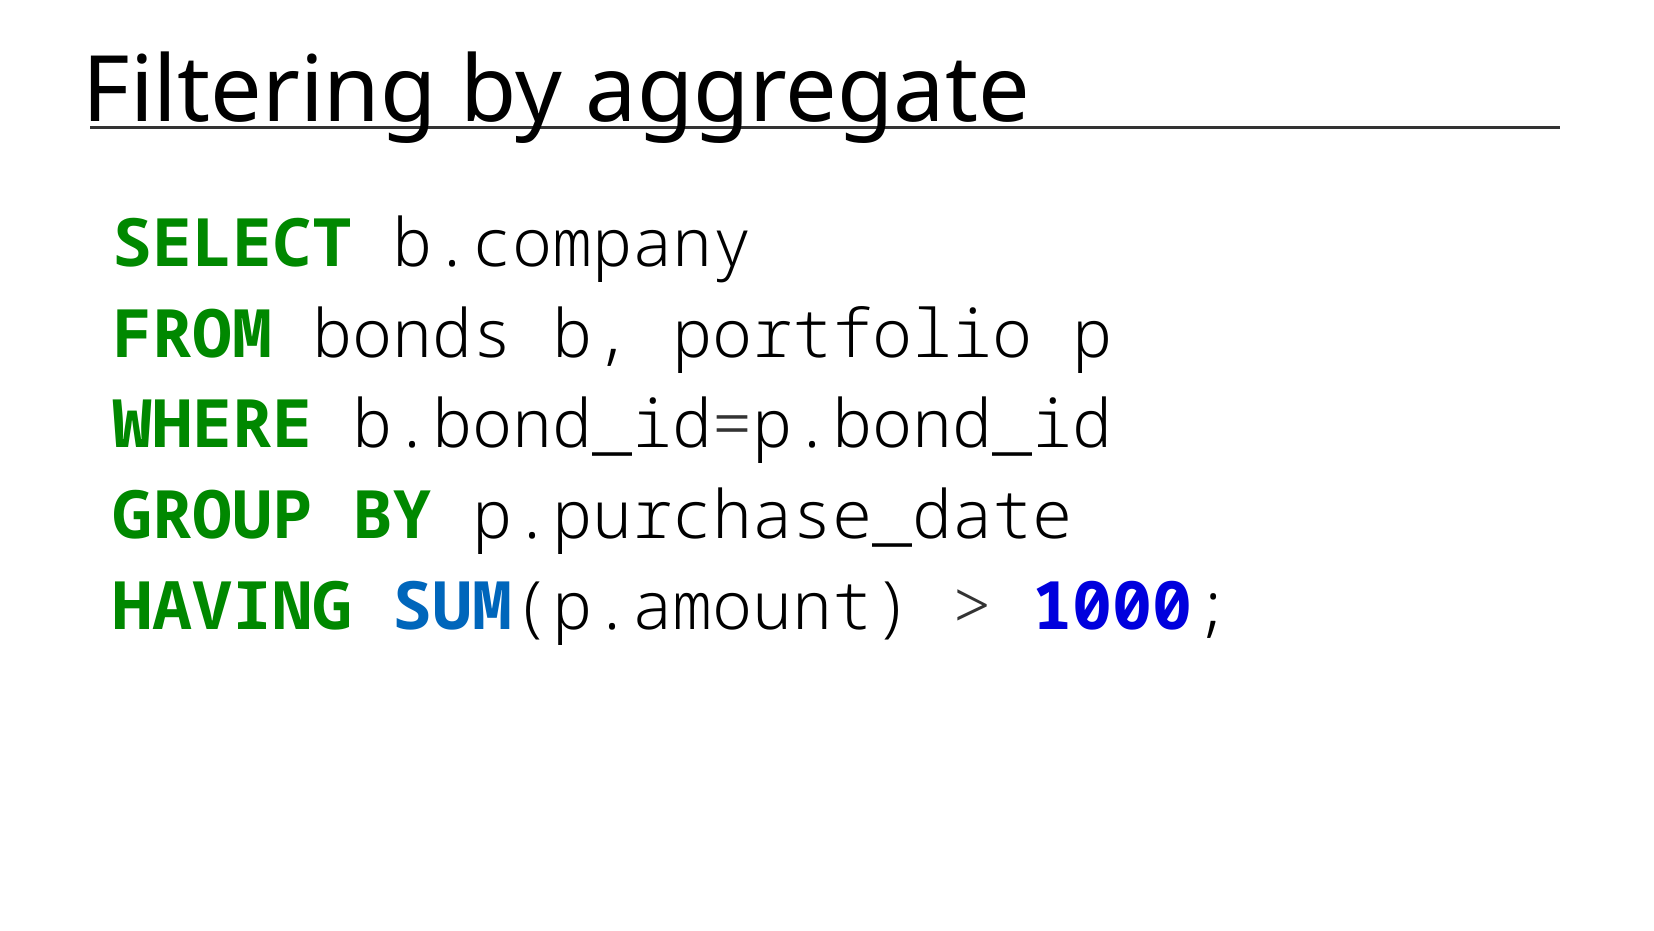

# Filtering by aggregate
SELECT b.company
FROM bonds b, portfolio p
WHERE b.bond_id=p.bond_id
GROUP BY p.purchase_date
HAVING SUM(p.amount) > 1000;